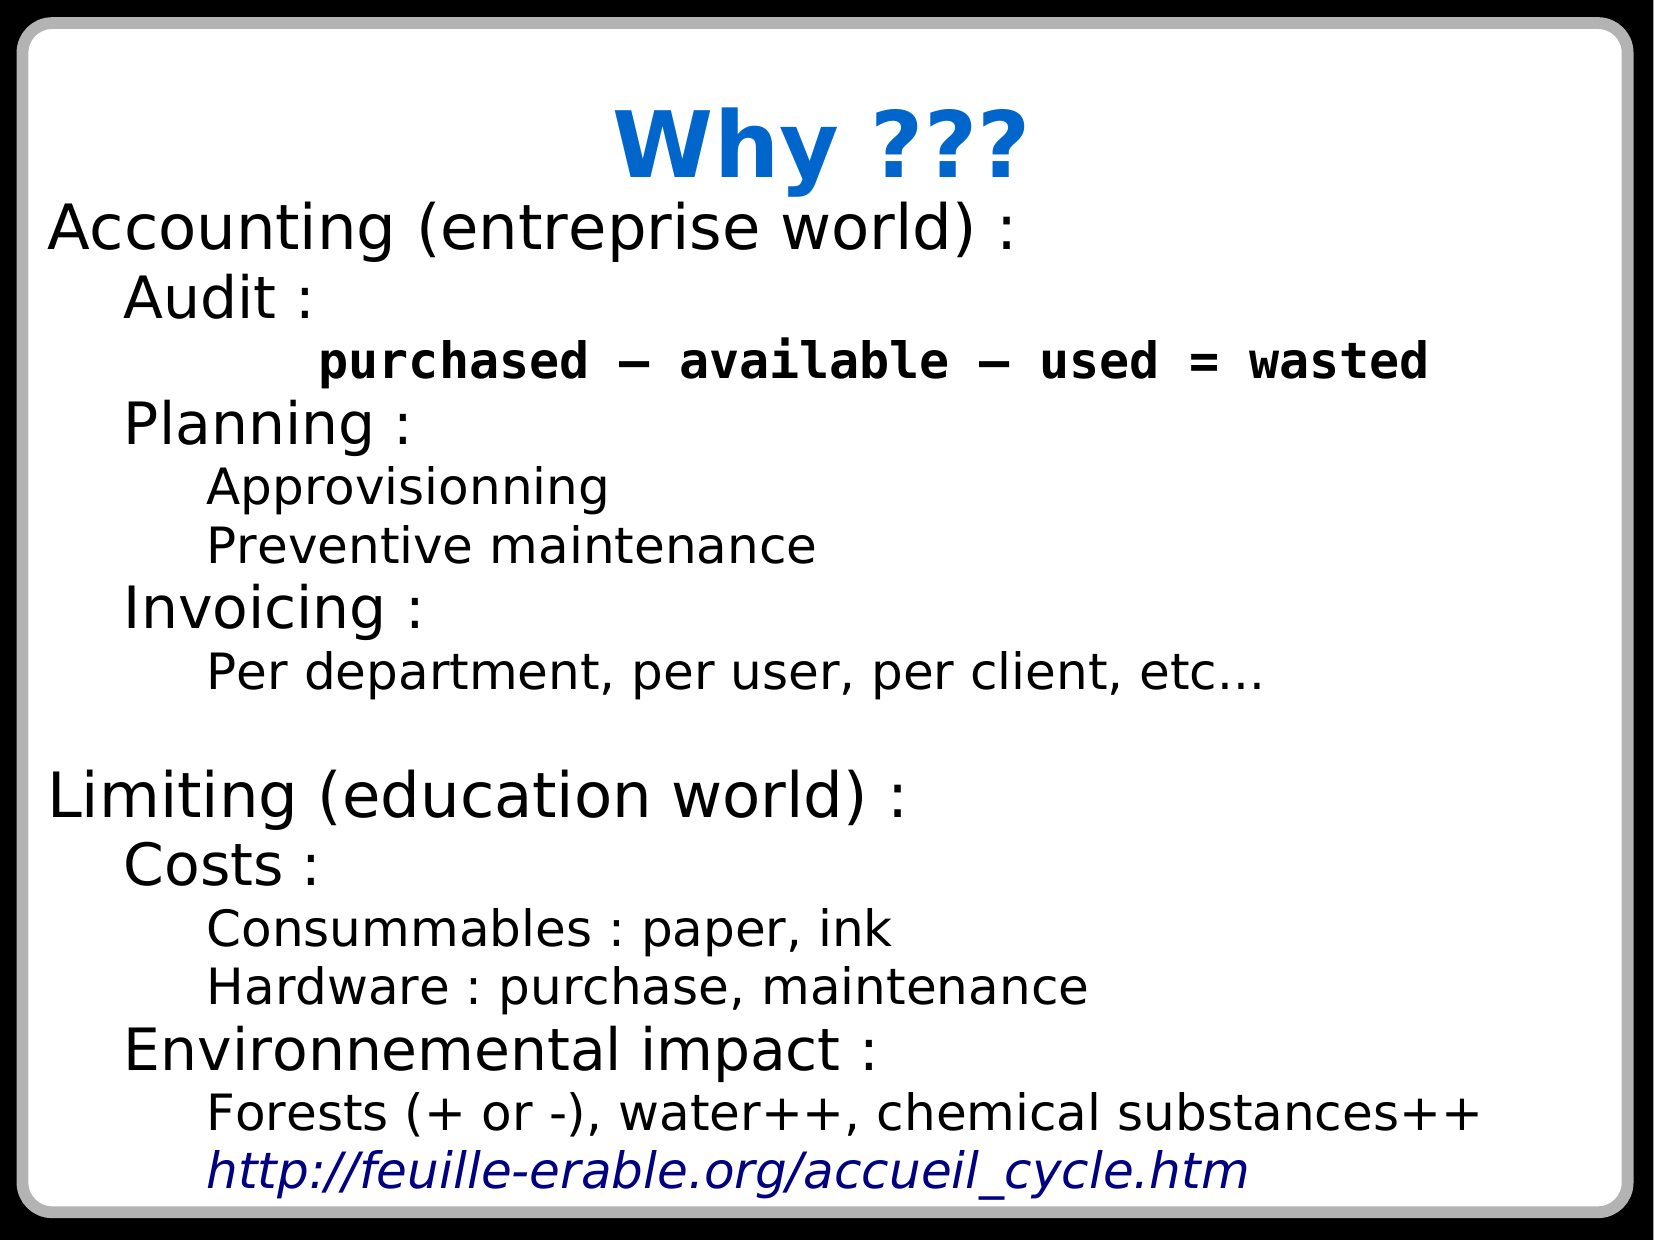

# Why ???
Accounting (entreprise world) :
Audit :
purchased – available – used = wasted
Planning :
Approvisionning
Preventive maintenance
Invoicing :
Per department, per user, per client, etc...
Limiting (education world) :
Costs :
Consummables : paper, ink
Hardware : purchase, maintenance
Environnemental impact :
Forests (+ or -), water++, chemical substances++
http://feuille-erable.org/accueil_cycle.htm